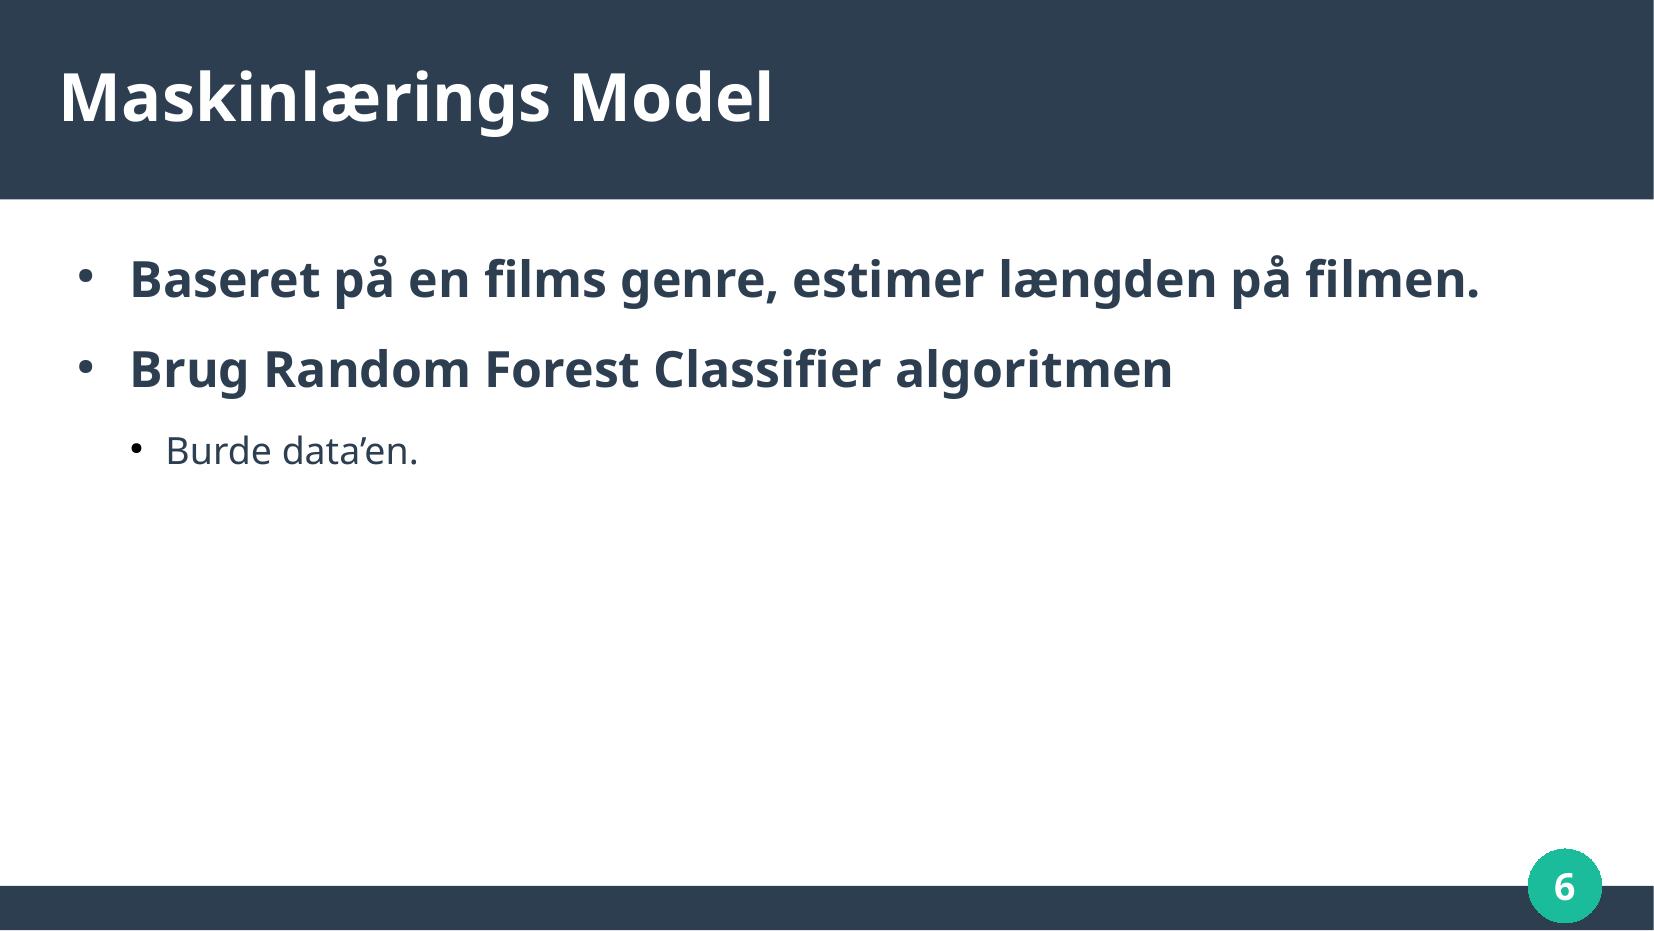

# Maskinlærings Model
Baseret på en films genre, estimer længden på filmen.
Brug Random Forest Classifier algoritmen
Burde data’en.
6